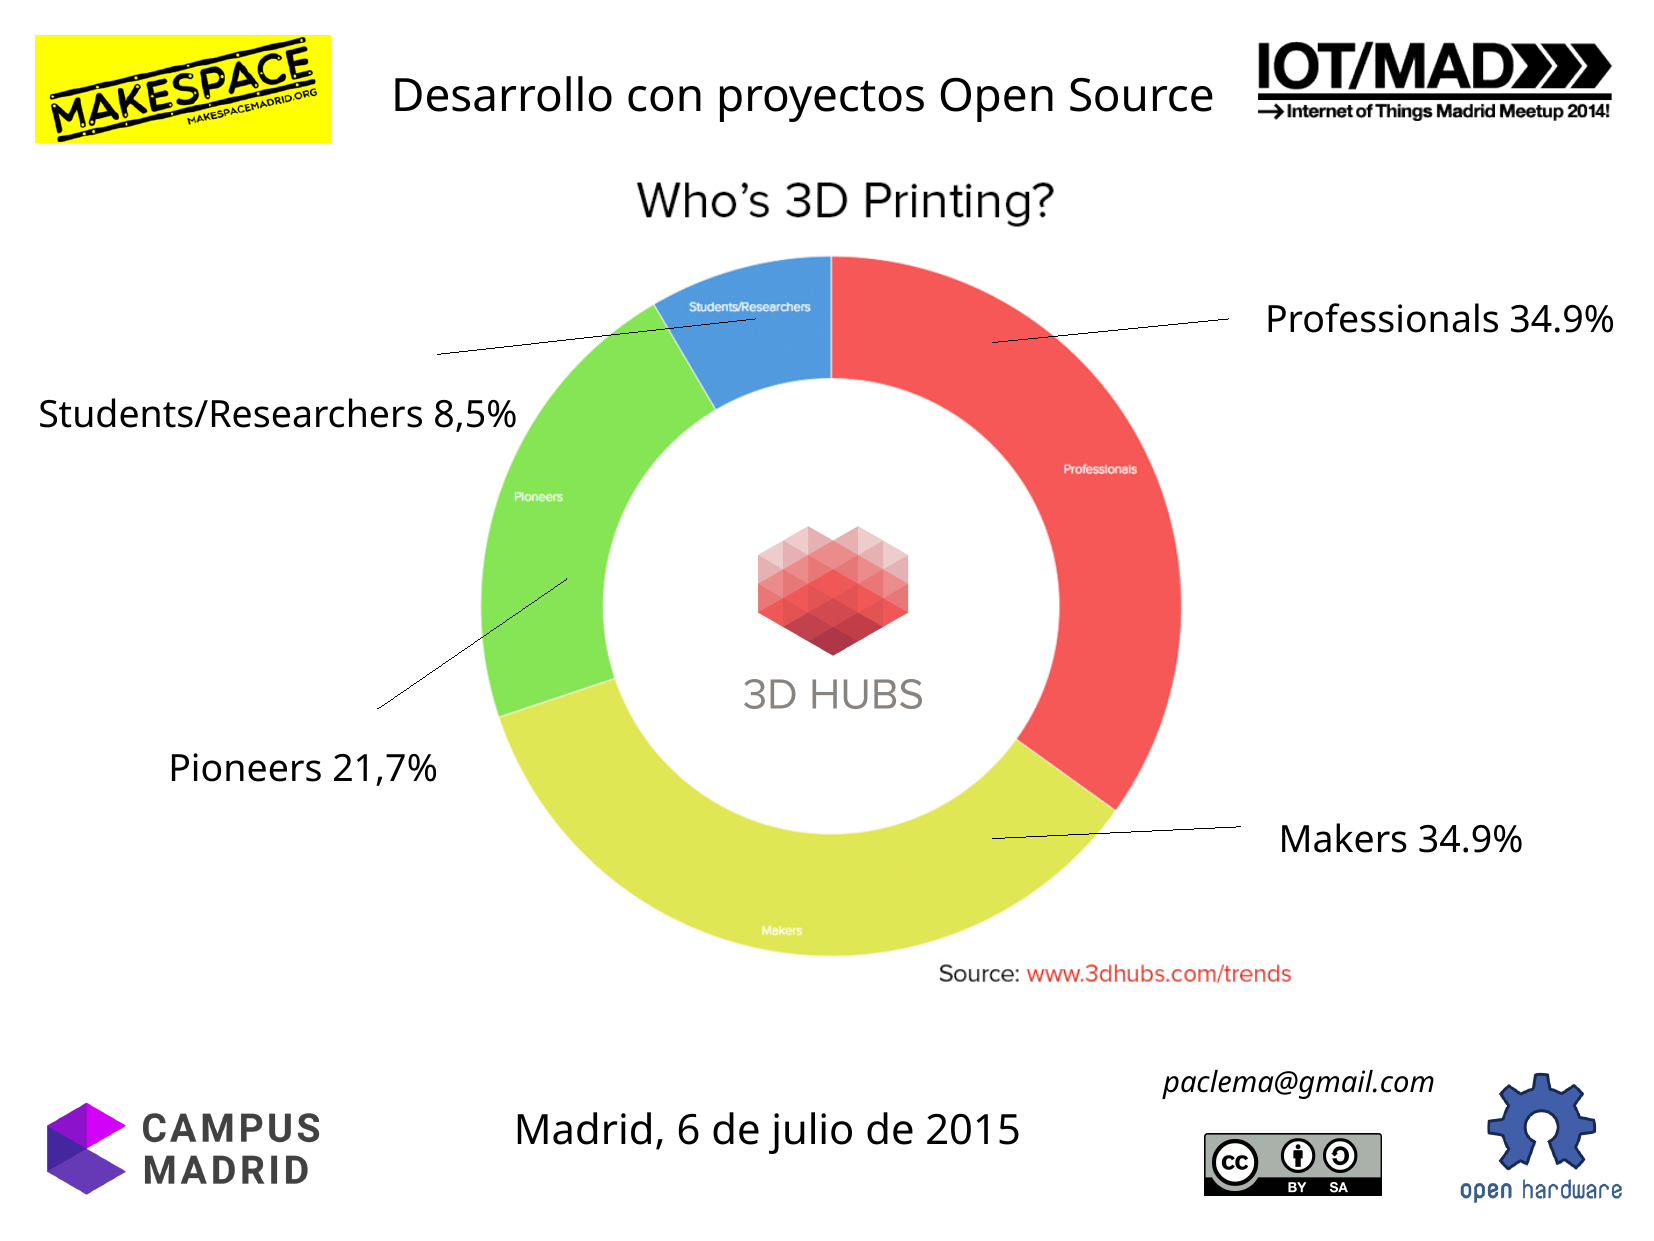

# Desarrollo con proyectos Open Source
Professionals 34.9%
Students/Researchers 8,5%
Pioneers 21,7%
Makers 34.9%
paclema@gmail.com
Madrid, 6 de julio de 2015